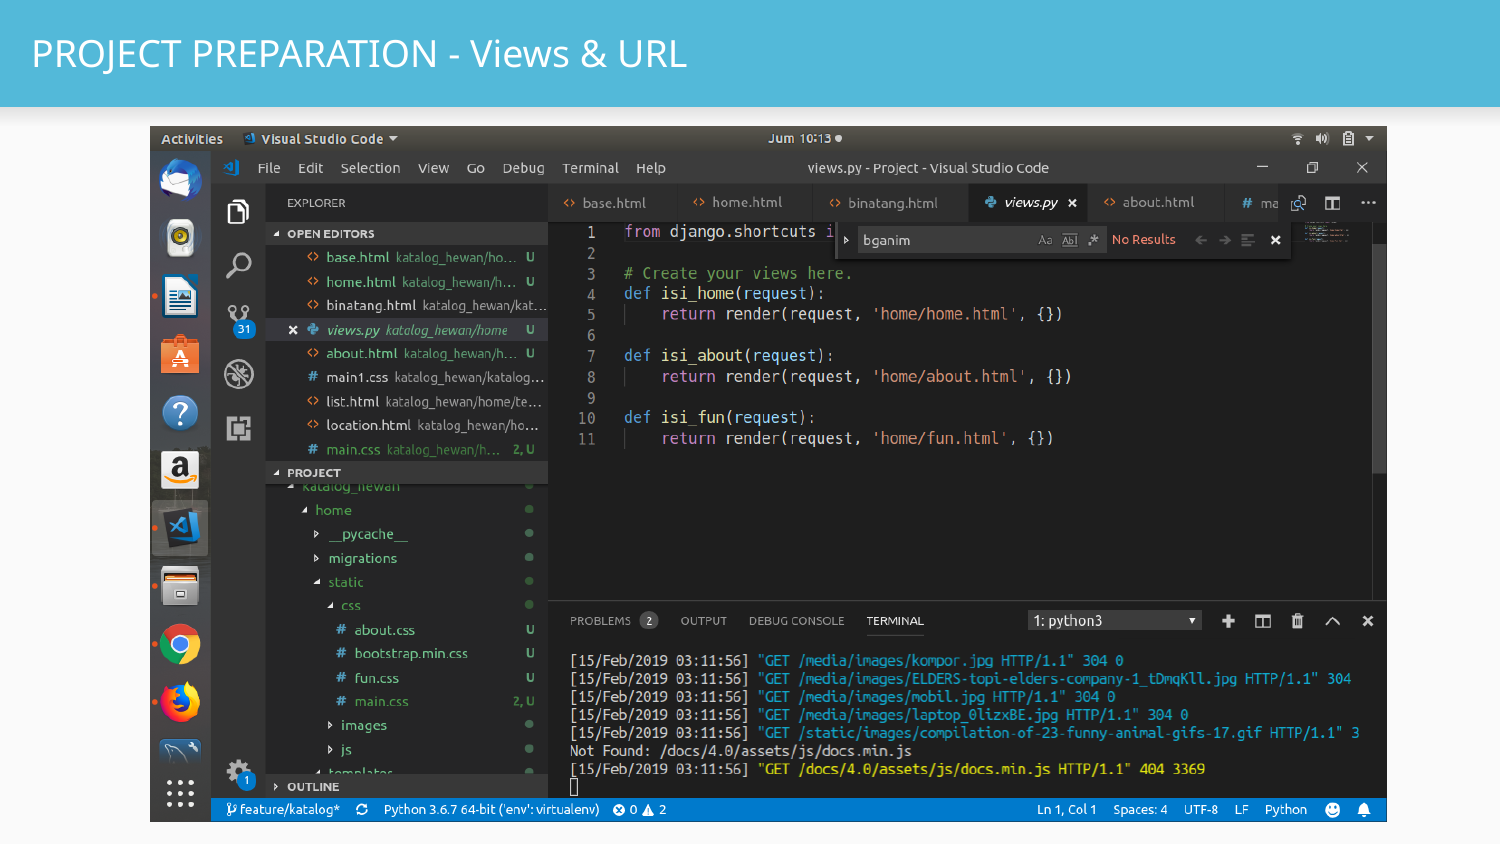

# PROJECT PREPARATION - Views & URL